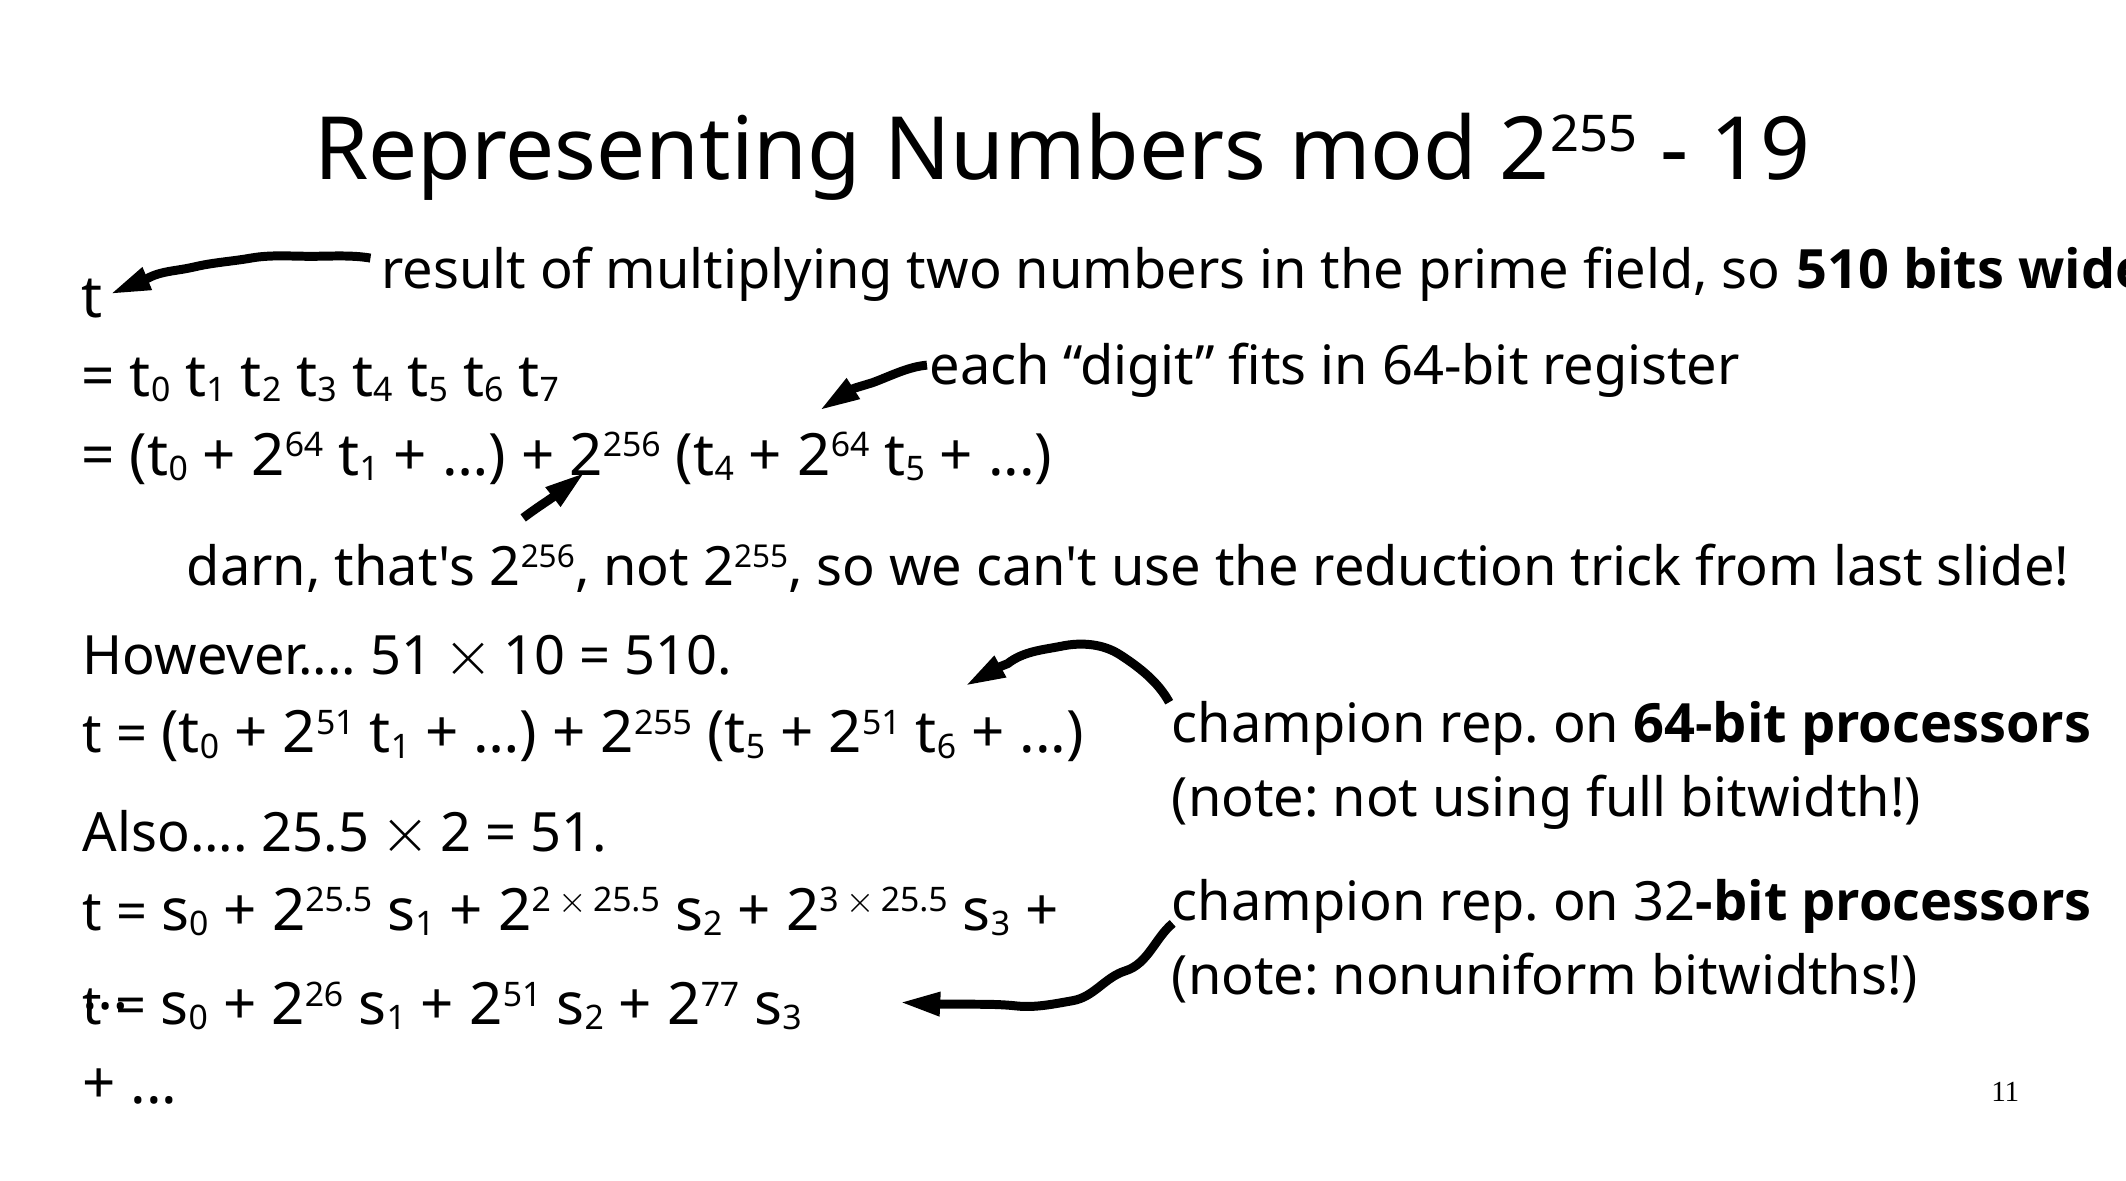

# Representing Numbers mod 2255 - 19
result of multiplying two numbers in the prime field, so 510 bits wide
t
= t0 t1 t2 t3 t4 t5 t6 t7
= (t0 + 264 t1 + …) + 2256 (t4 + 264 t5 + ...)
each “digit” fits in 64-bit register
darn, that's 2256, not 2255, so we can't use the reduction trick from last slide!
However.... 51 × 10 = 510.
t = (t0 + 251 t1 + …) + 2255 (t5 + 251 t6 + ...)
champion rep. on 64-bit processors
(note: not using full bitwidth!)
Also.... 25.5 × 2 = 51.
t = s0 + 225.5 s1 + 22 × 25.5 s2 + 23 × 25.5 s3 + …
champion rep. on 32-bit processors
(note: nonuniform bitwidths!)
t = s0 + 226 s1 + 251 s2 + 277 s3 + ...
11